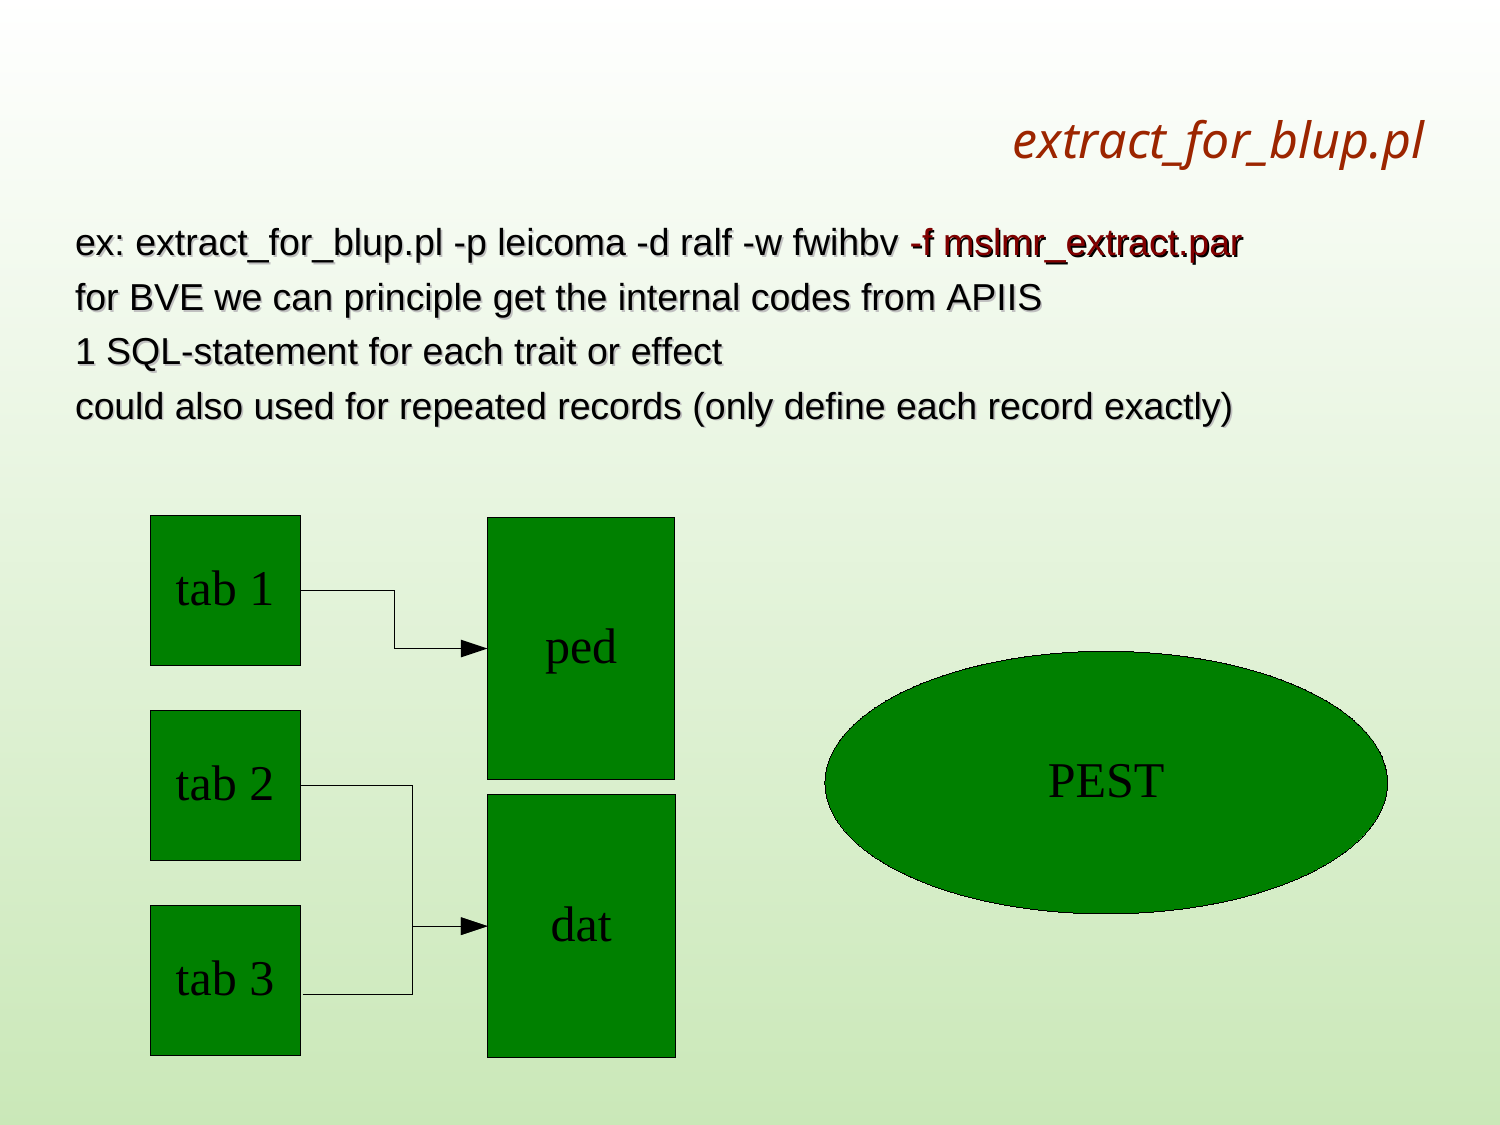

# extract_for_blup.pl
ex: extract_for_blup.pl -p leicoma -d ralf -w fwihbv -f mslmr_extract.par
for BVE we can principle get the internal codes from APIIS
1 SQL-statement for each trait or effect
could also used for repeated records (only define each record exactly)
tab 1
ped
PEST
tab 2
dat
tab 3